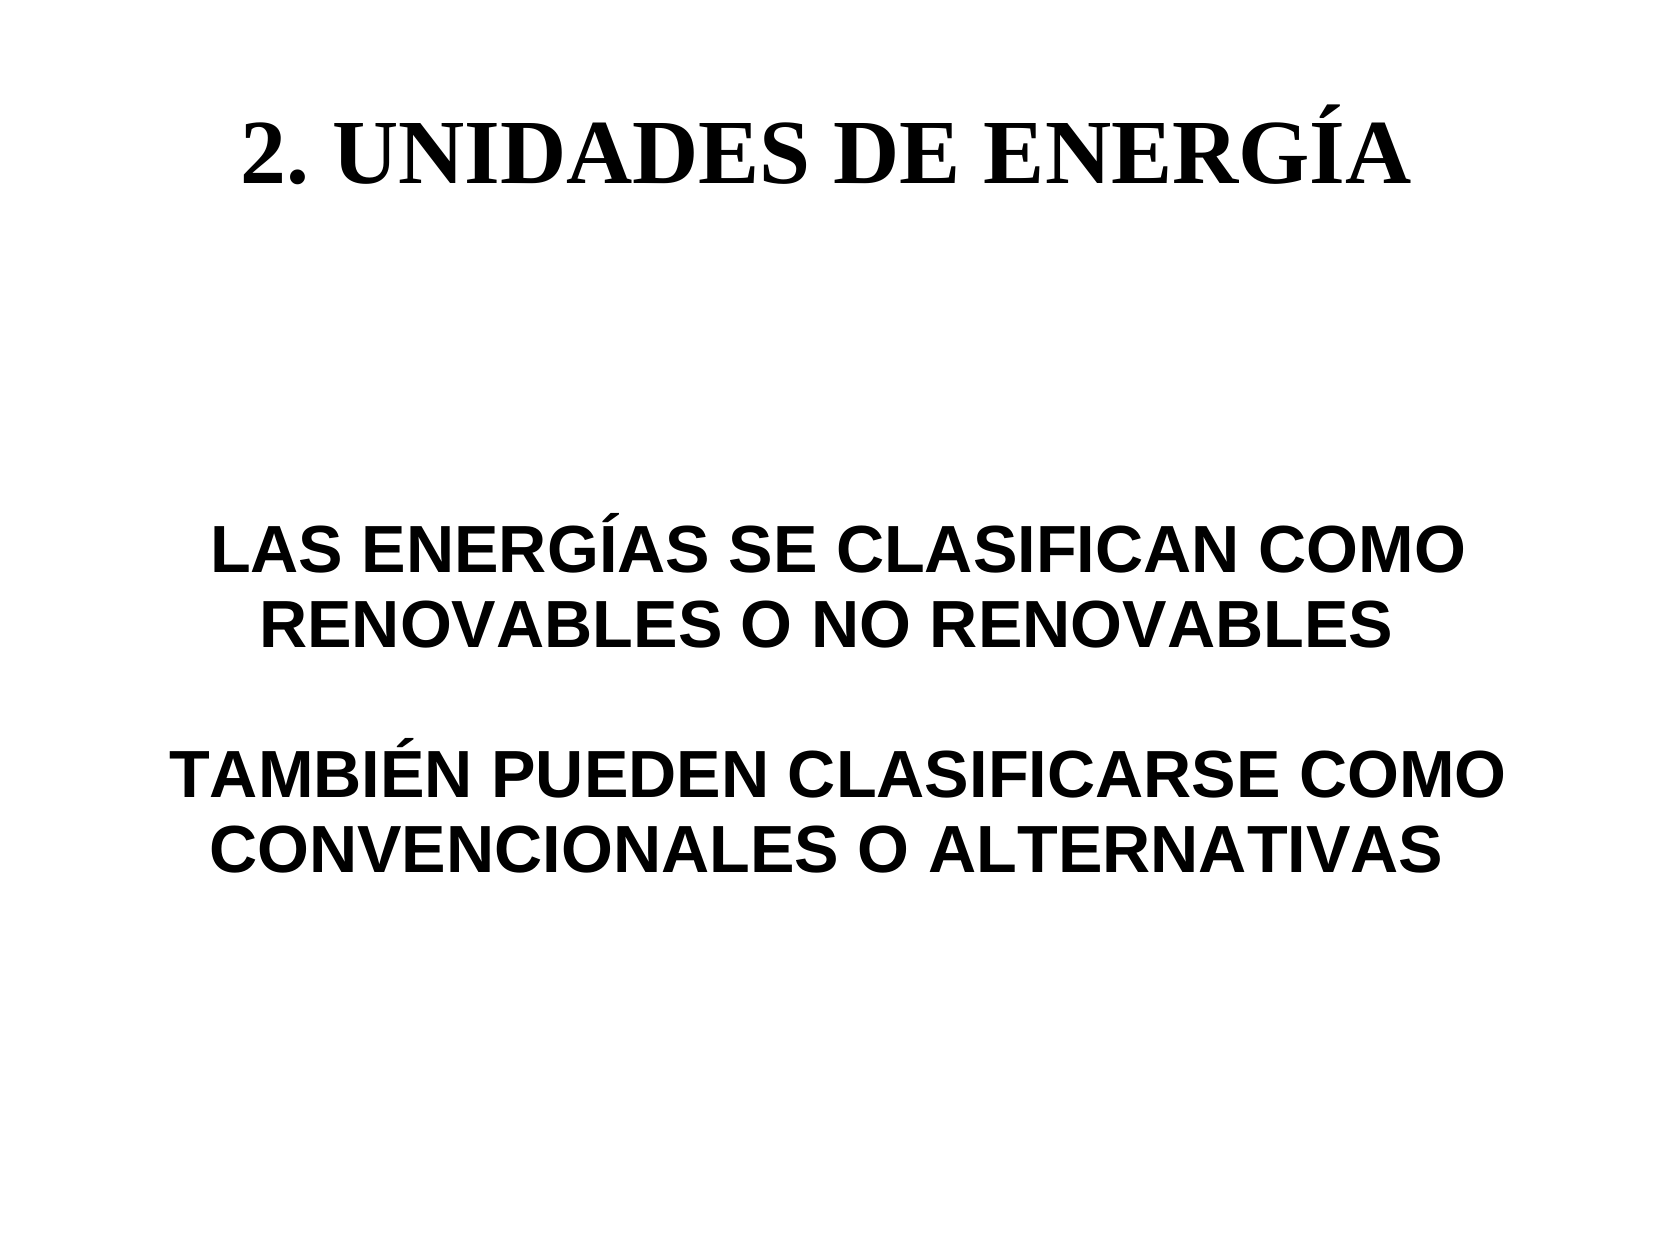

# 2. UNIDADES DE ENERGÍA
LAS ENERGÍAS SE CLASIFICAN COMO RENOVABLES O NO RENOVABLES
TAMBIÉN PUEDEN CLASIFICARSE COMO CONVENCIONALES O ALTERNATIVAS